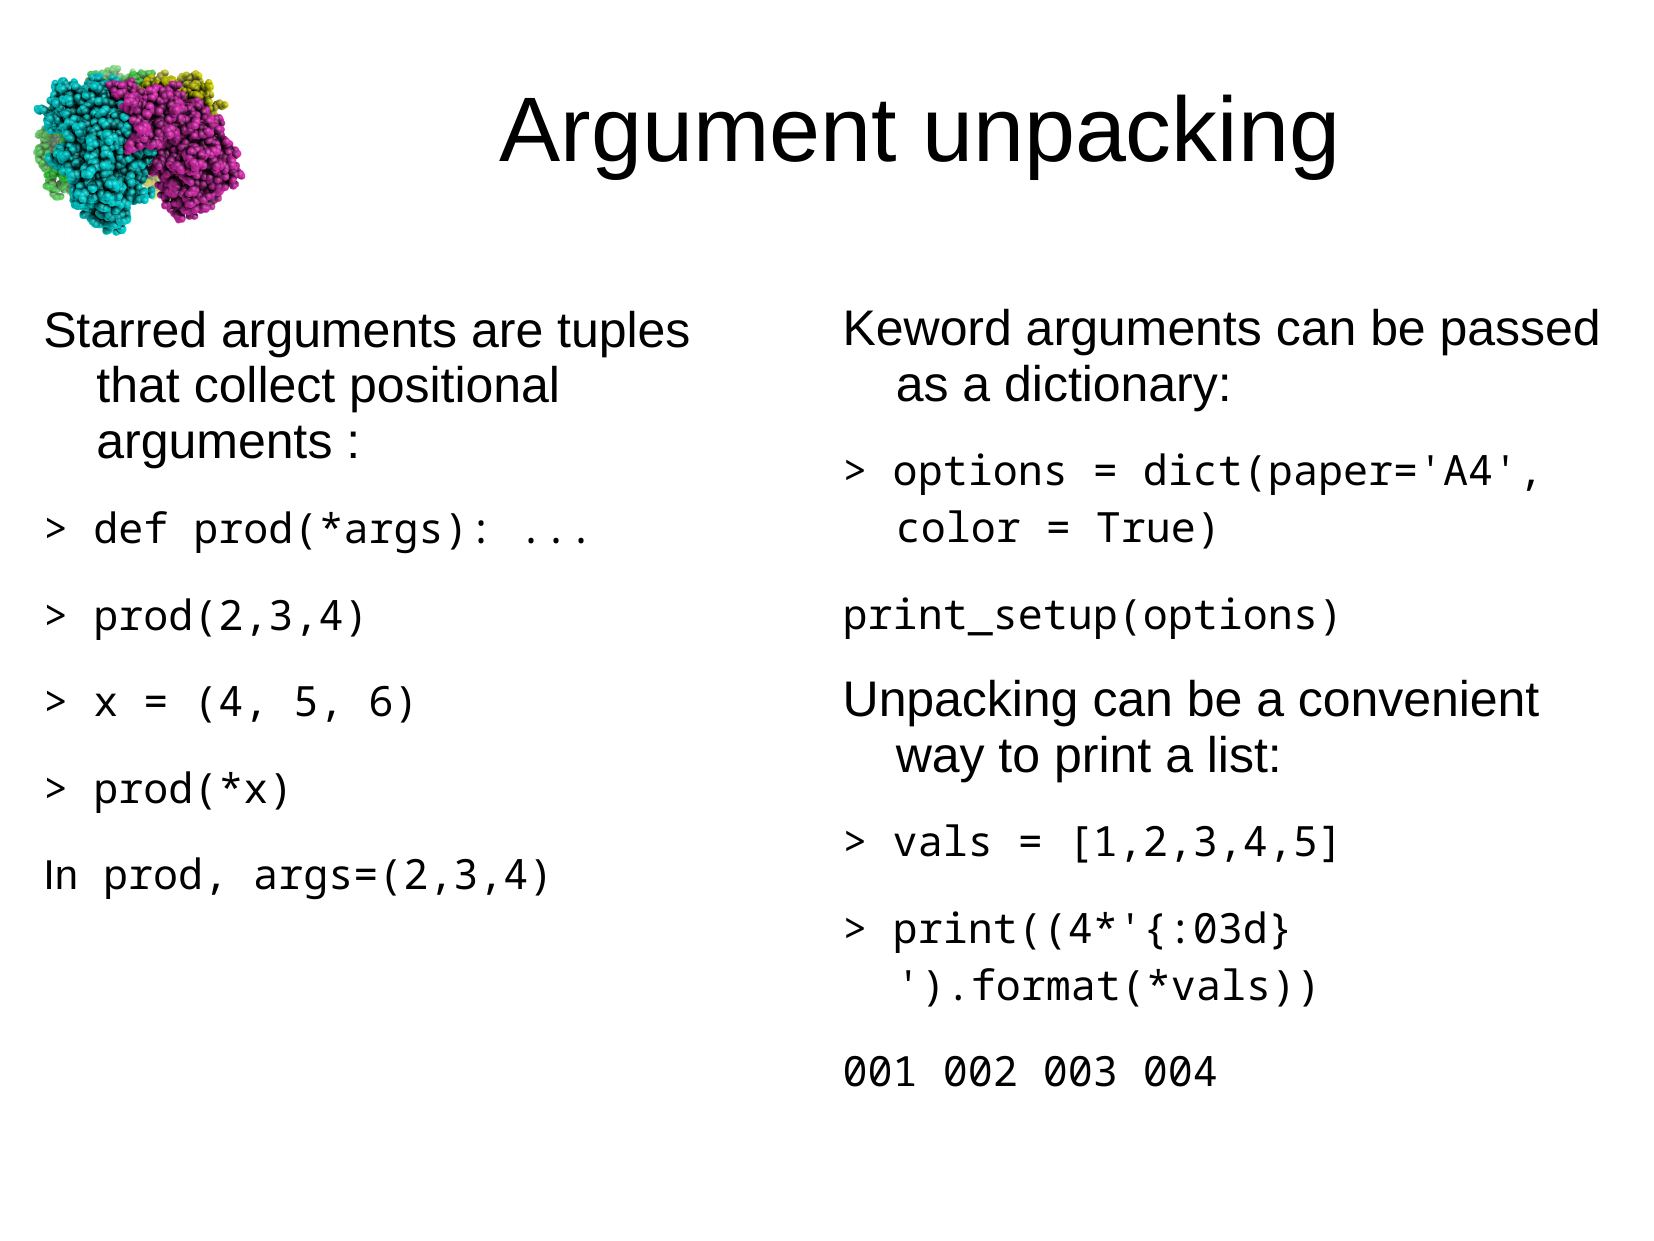

# Argument unpacking
Keword arguments can be passed as a dictionary:
> options = dict(paper='A4', color = True)
print_setup(options)
Unpacking can be a convenient way to print a list:
> vals = [1,2,3,4,5]
> print((4*'{:03d} ').format(*vals))
001 002 003 004
Starred arguments are tuples that collect positional arguments :
> def prod(*args): ...
> prod(2,3,4)
> x = (4, 5, 6)
> prod(*x)
In prod, args=(2,3,4)